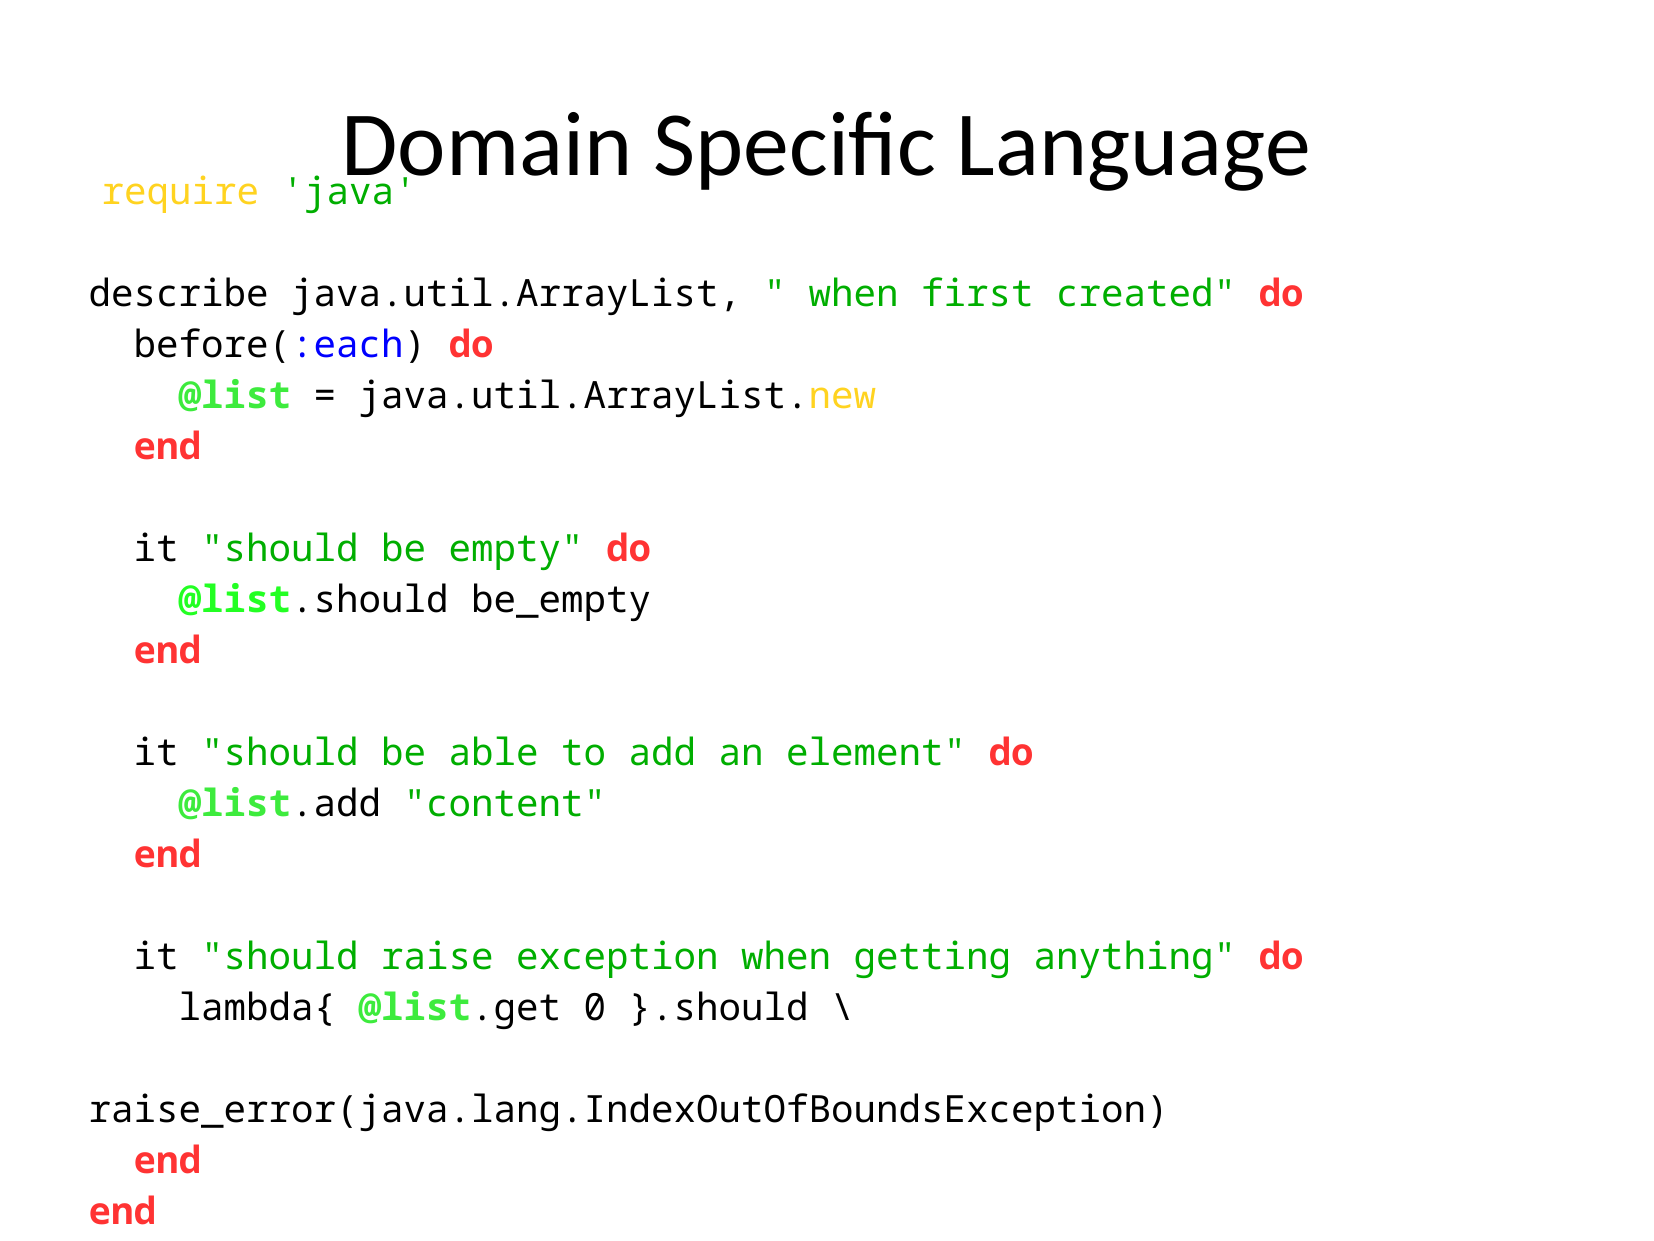

# Domain Specific Language
require 'java'
describe java.util.ArrayList, " when first created" do
 before(:each) do
 @list = java.util.ArrayList.new
 end
 it "should be empty" do
 @list.should be_empty
 end
 it "should be able to add an element" do
 @list.add "content"
 end
 it "should raise exception when getting anything" do
 lambda{ @list.get 0 }.should \
							raise_error(java.lang.IndexOutOfBoundsException)
 end
end